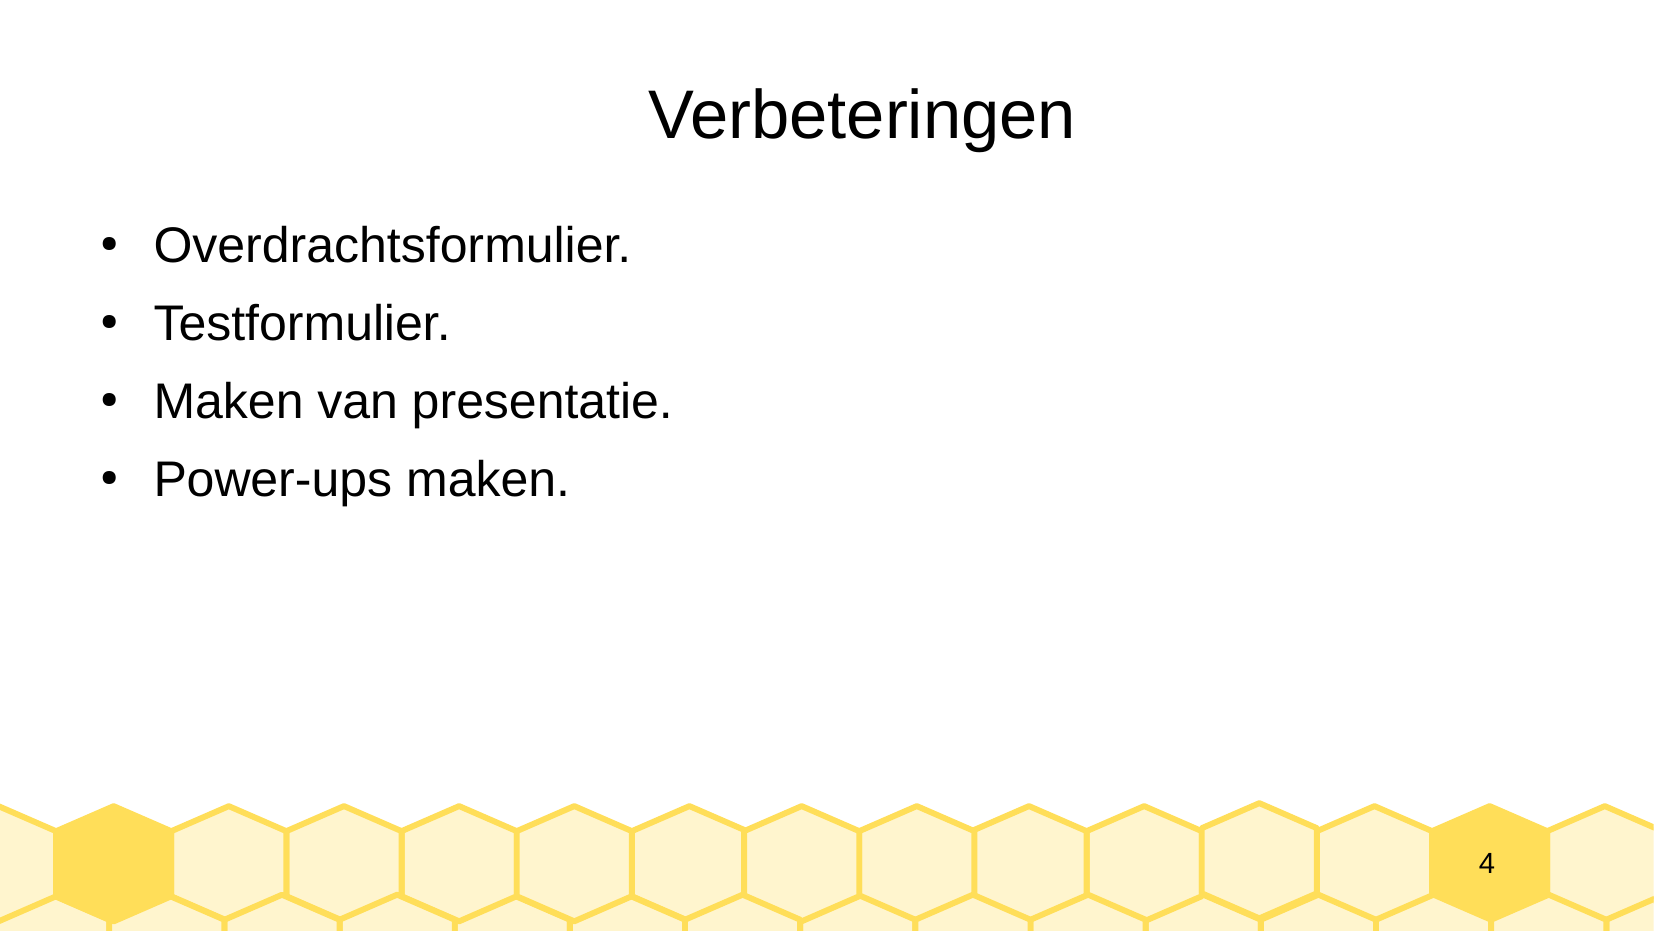

# Verbeteringen
Overdrachtsformulier.
Testformulier.
Maken van presentatie.
Power-ups maken.